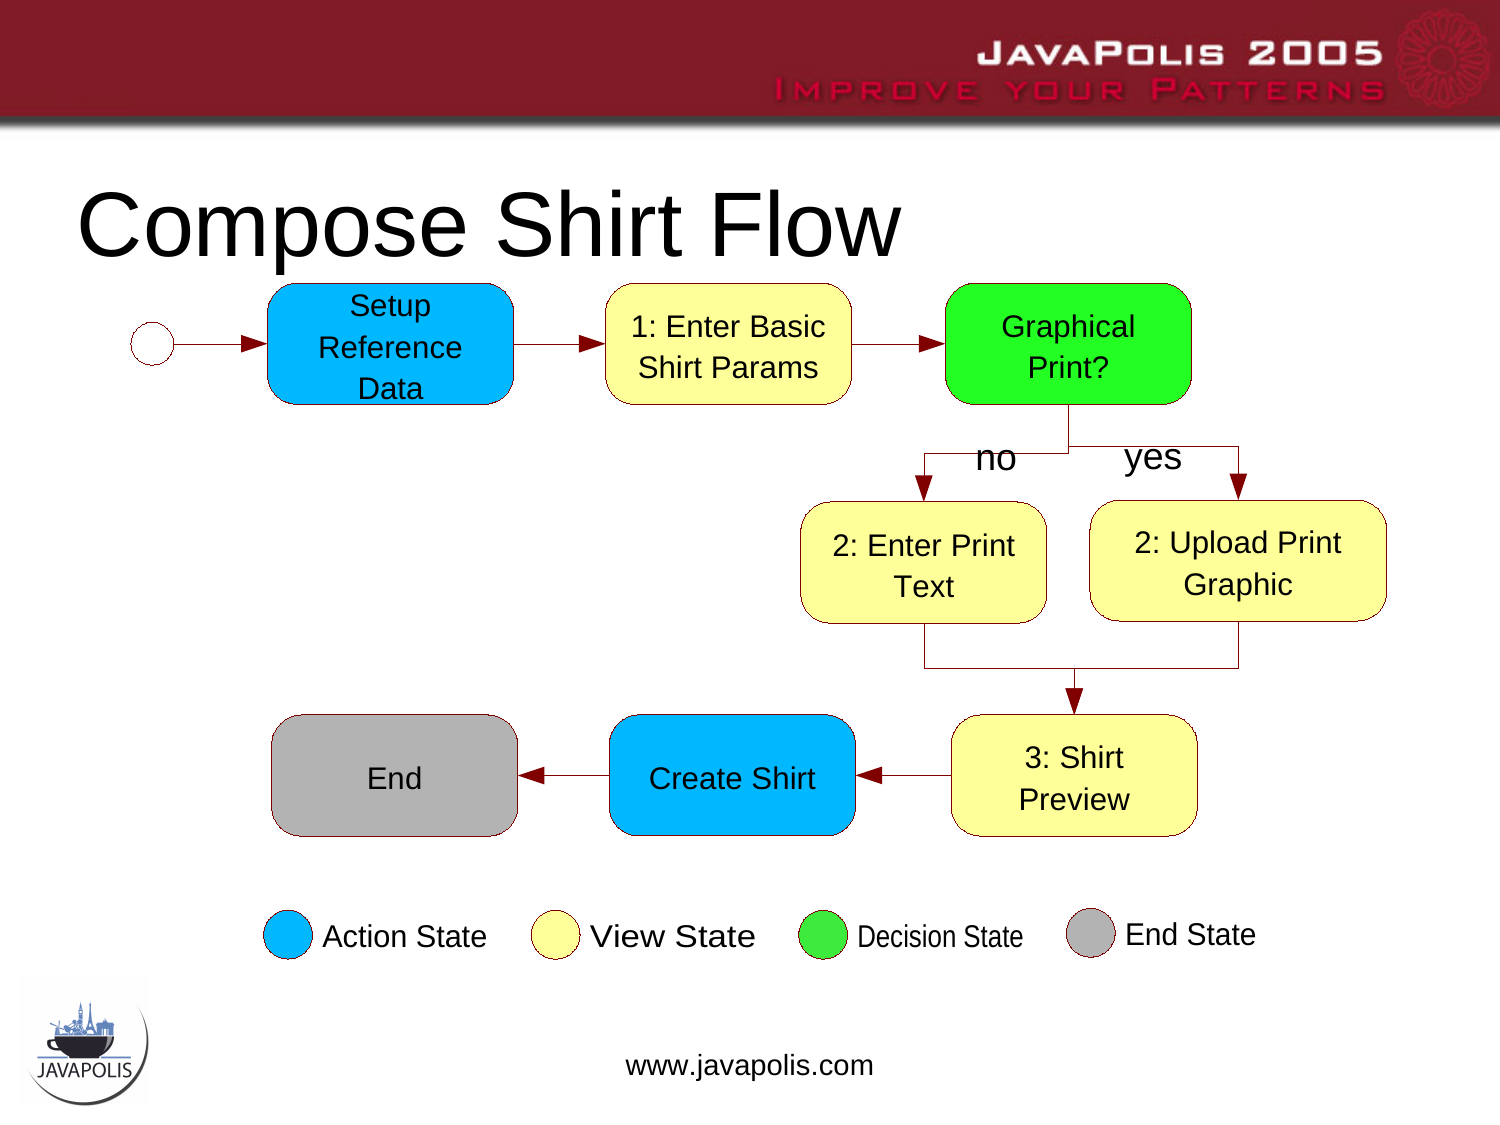

# Compose Shirt Flow
Setup
Reference
Data
1: Enter Basic
Shirt Params
Graphical
Print?
2: Upload Print
Graphic
2: Enter Print
Text
Create Shirt
3: Shirt
Preview
End
End State
Action State
View State
Decision State